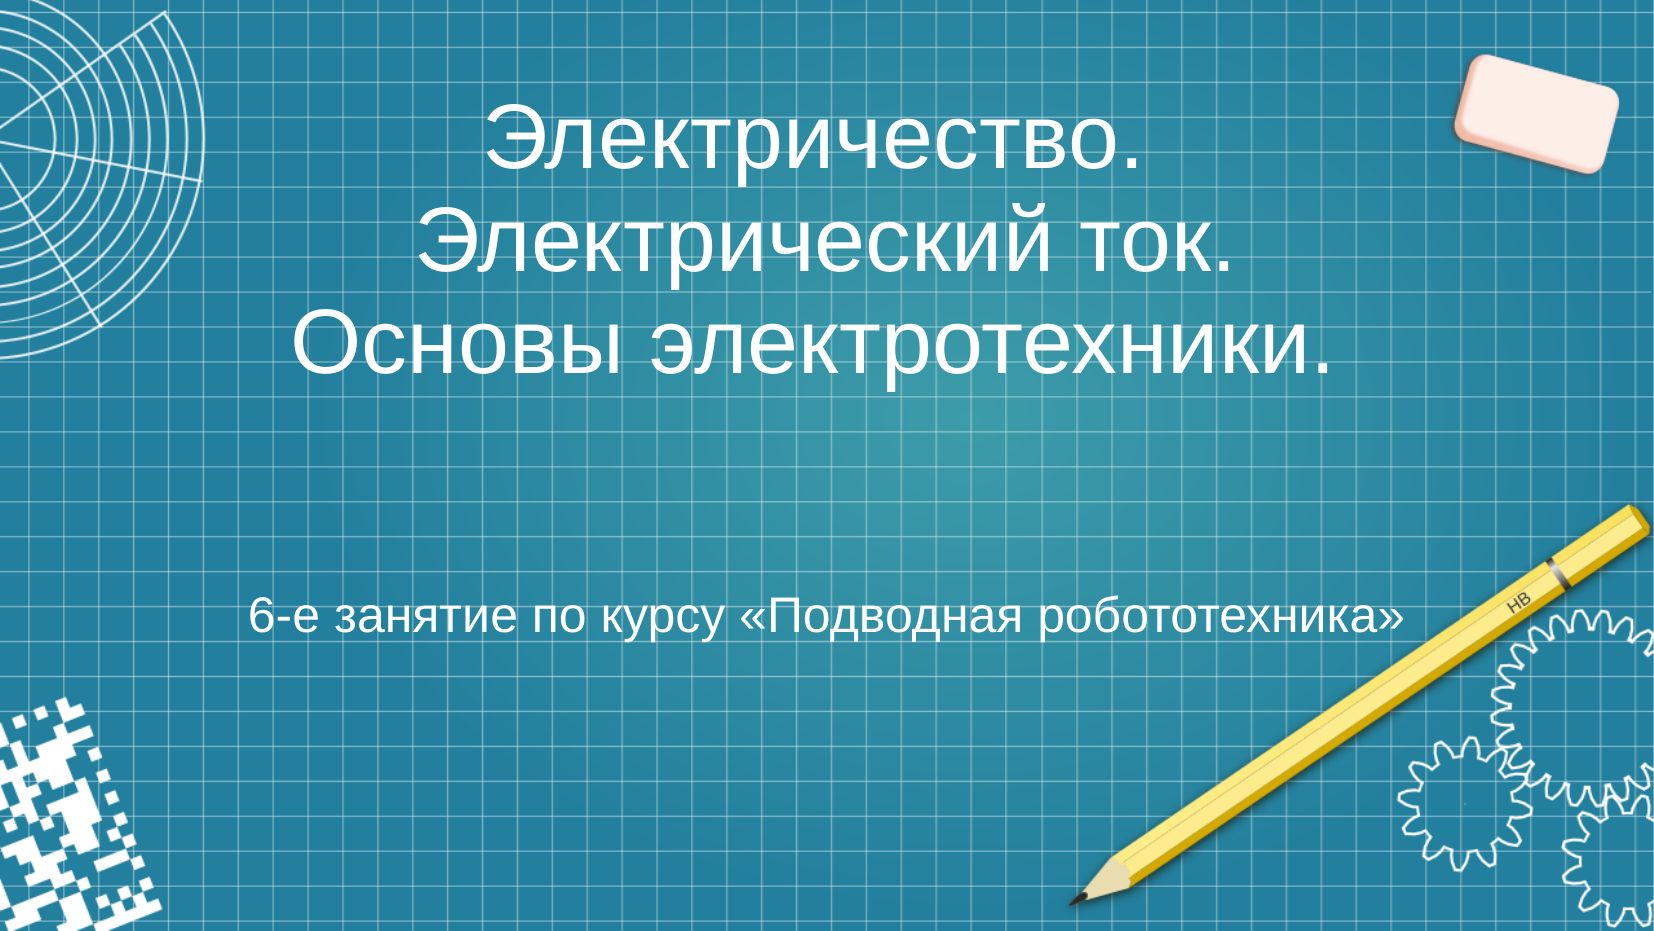

# Электричество. Электрический ток. Основы электротехники.
6-е занятие по курсу «Подводная робототехника»